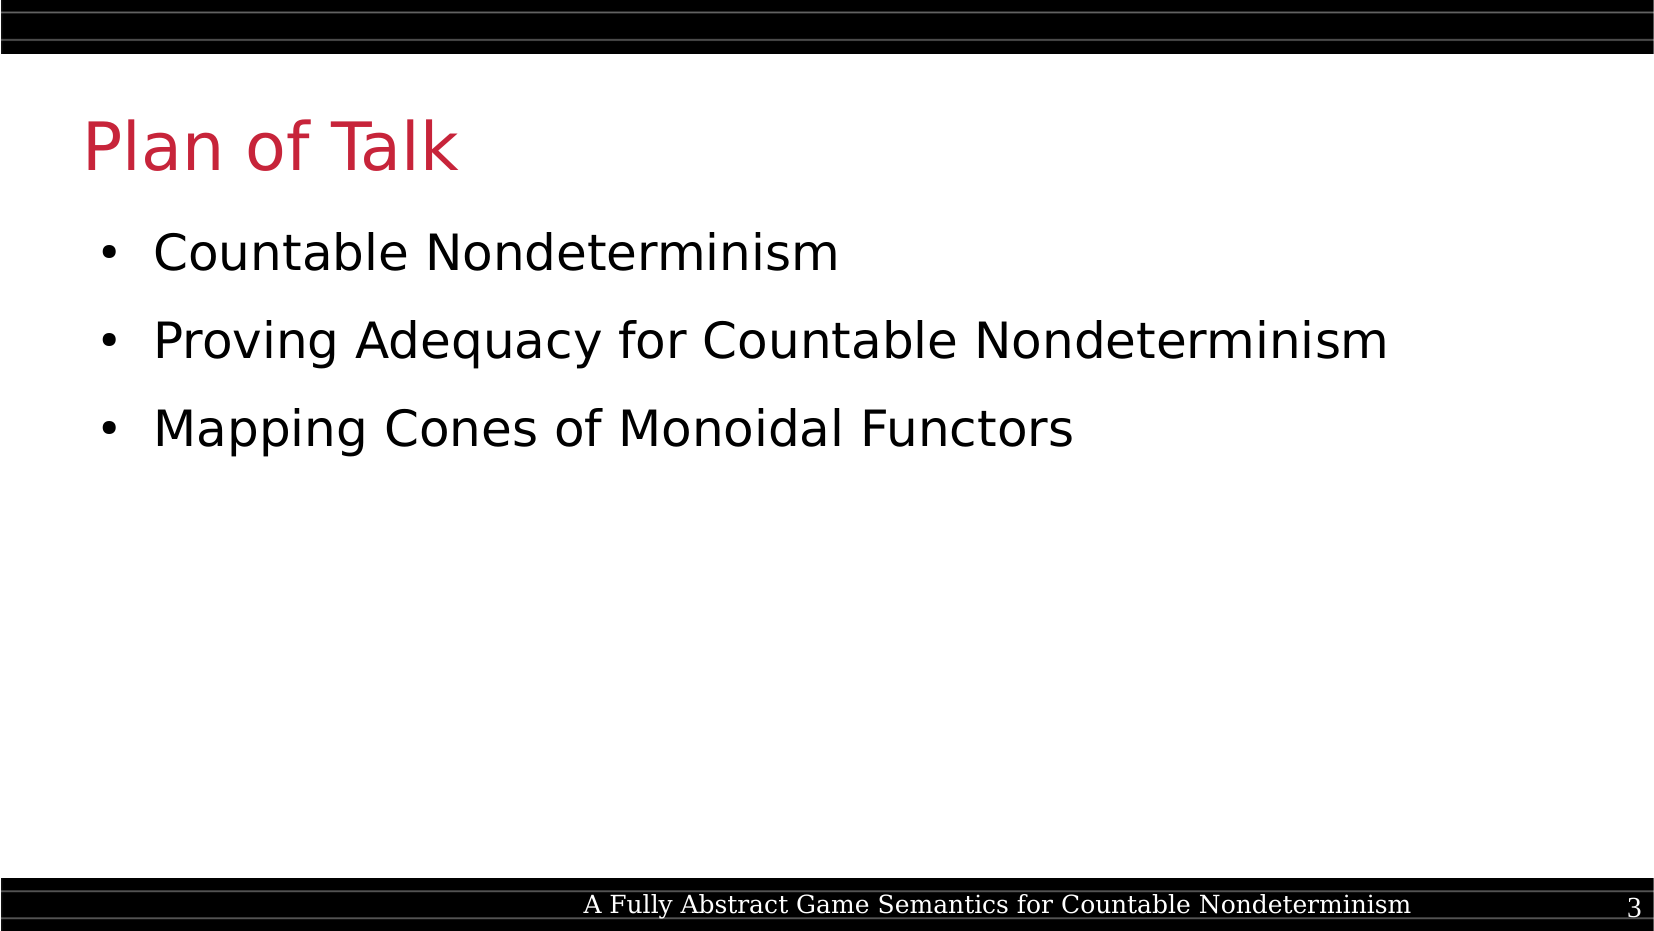

# Plan of Talk
Countable Nondeterminism
Proving Adequacy for Countable Nondeterminism
Mapping Cones of Monoidal Functors